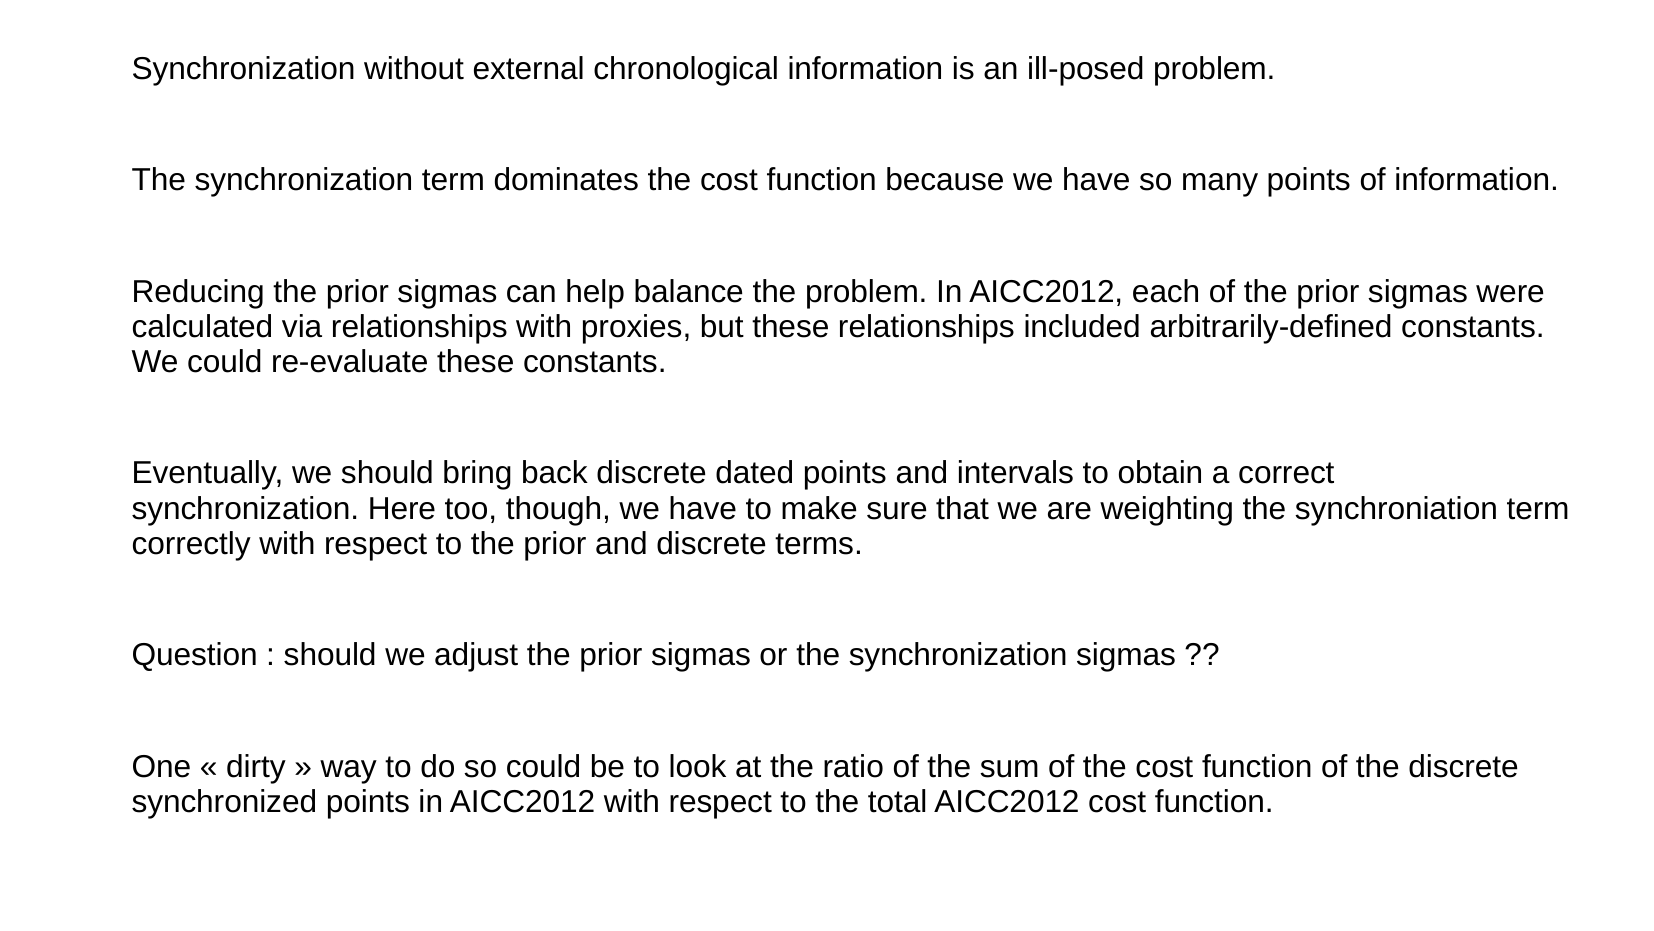

# Synchronization without external chronological information is an ill-posed problem.
The synchronization term dominates the cost function because we have so many points of information.
Reducing the prior sigmas can help balance the problem. In AICC2012, each of the prior sigmas were calculated via relationships with proxies, but these relationships included arbitrarily-defined constants. We could re-evaluate these constants.
Eventually, we should bring back discrete dated points and intervals to obtain a correct synchronization. Here too, though, we have to make sure that we are weighting the synchroniation term correctly with respect to the prior and discrete terms.
Question : should we adjust the prior sigmas or the synchronization sigmas ??
One « dirty » way to do so could be to look at the ratio of the sum of the cost function of the discrete synchronized points in AICC2012 with respect to the total AICC2012 cost function.